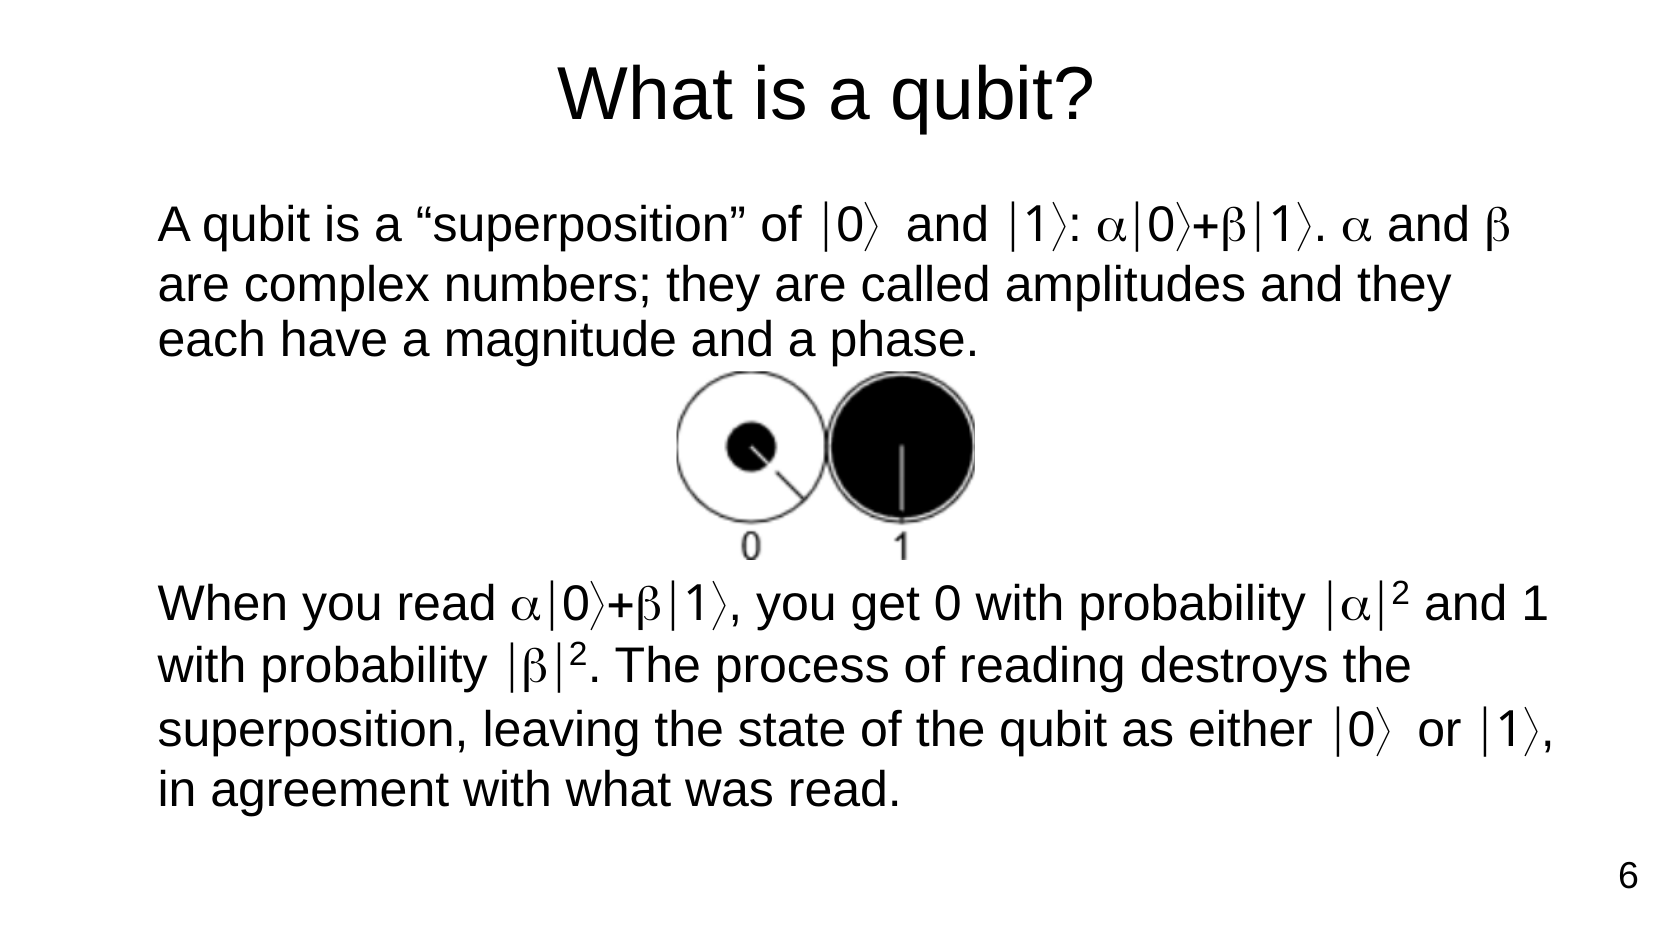

# What is a qubit?
A qubit is a “superposition” of |0 and |1: a|0+b|1. a and b are complex numbers; they are called amplitudes and they each have a magnitude and a phase.
When you read a|0+b|1, you get 0 with probability |a|2 and 1 with probability |b|2. The process of reading destroys the superposition, leaving the state of the qubit as either |0 or |1, in agreement with what was read.